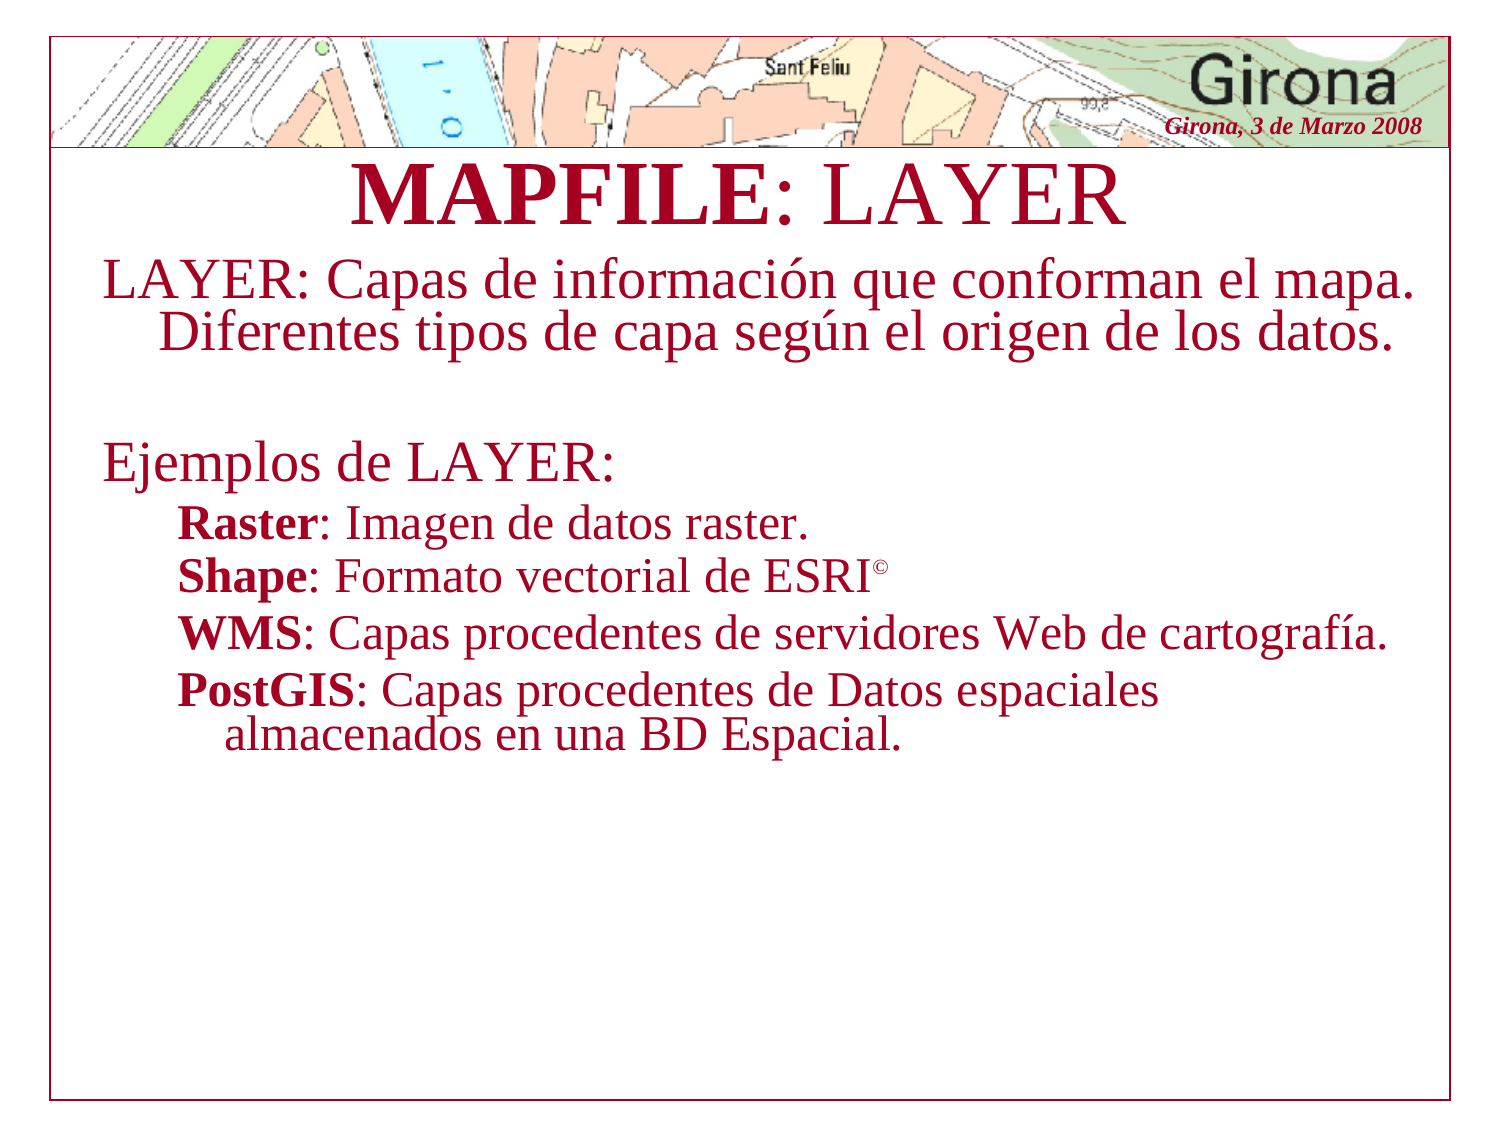

MAPFILE: LAYER
# LAYER: Capas de información que conforman el mapa. Diferentes tipos de capa según el origen de los datos.
Ejemplos de LAYER:
Raster: Imagen de datos raster.
Shape: Formato vectorial de ESRI©
WMS: Capas procedentes de servidores Web de cartografía.
PostGIS: Capas procedentes de Datos espaciales almacenados en una BD Espacial.